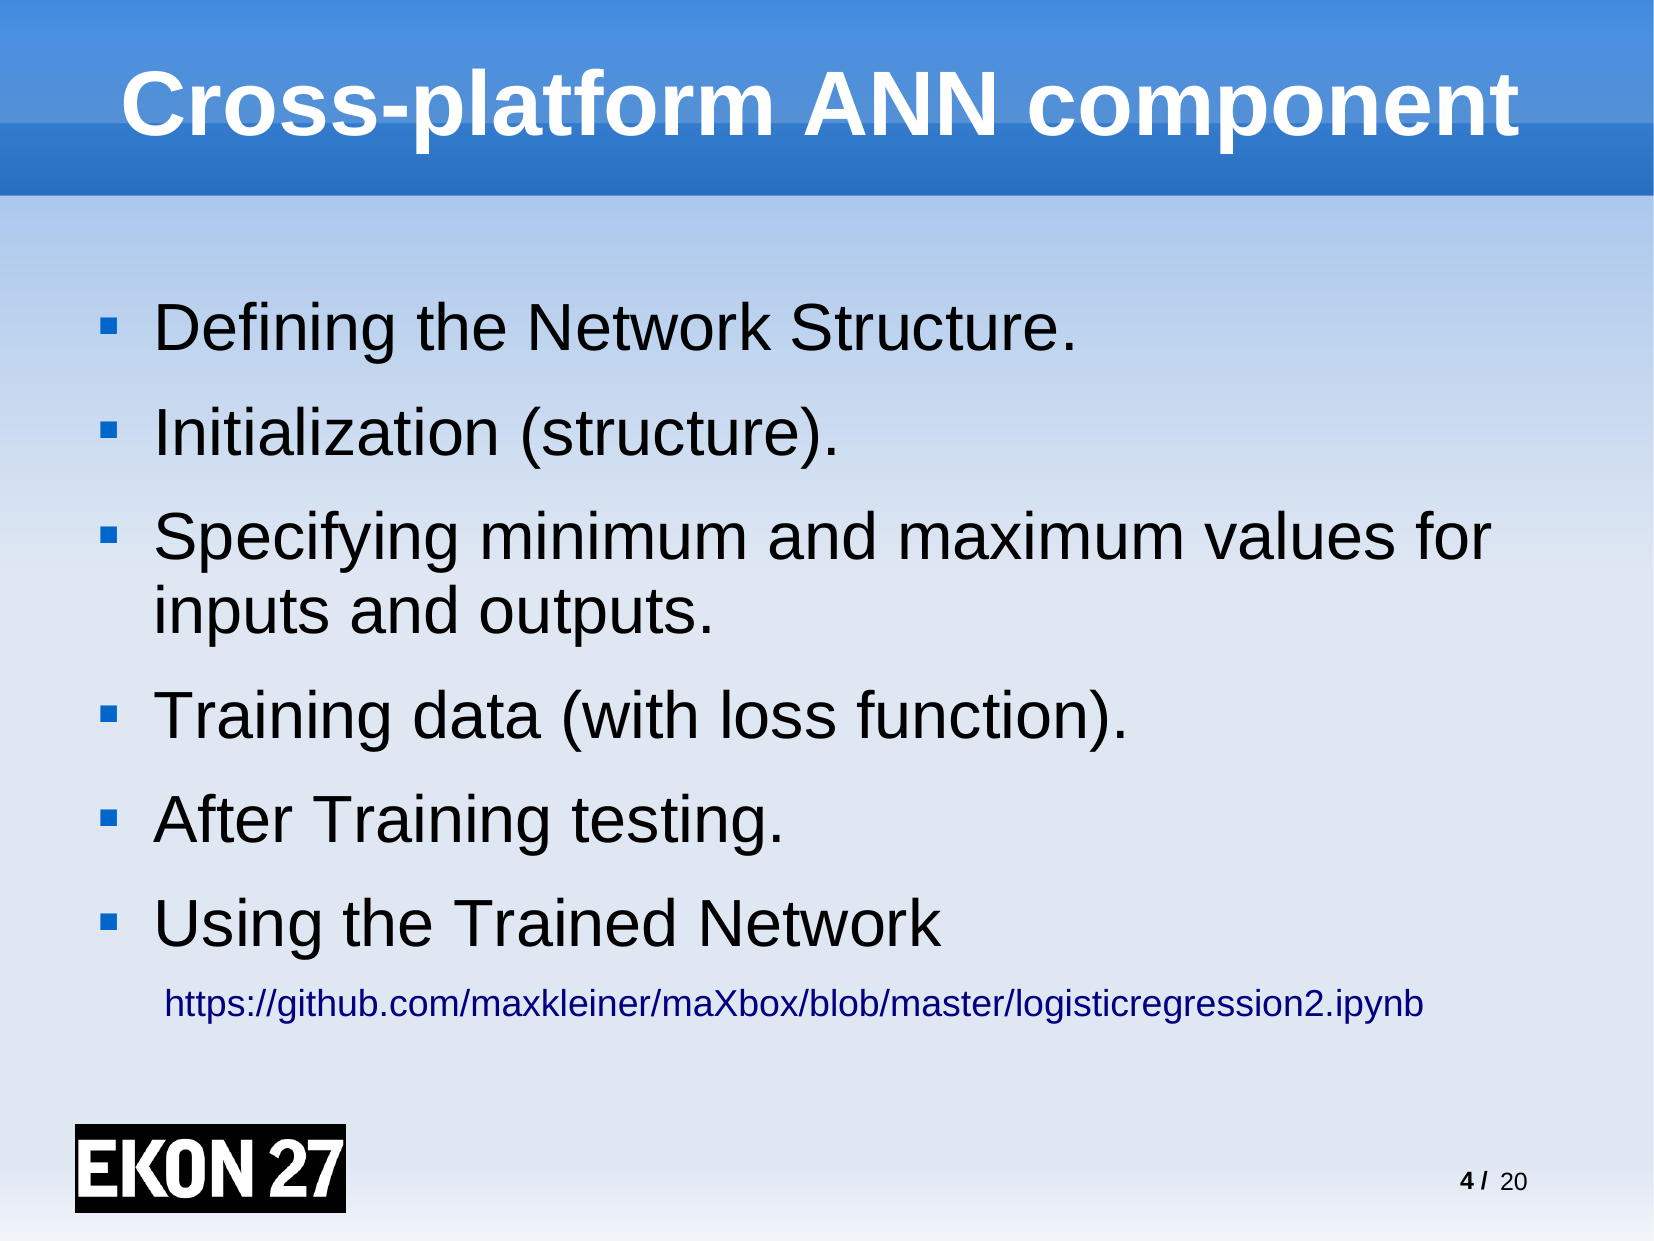

# Cross-platform ANN component
Defining the Network Structure.
Initialization (structure).
Specifying minimum and maximum values for inputs and outputs.
Training data (with loss function).
After Training testing.
Using the Trained Network
https://github.com/maxkleiner/maXbox/blob/master/logisticregression2.ipynb
4